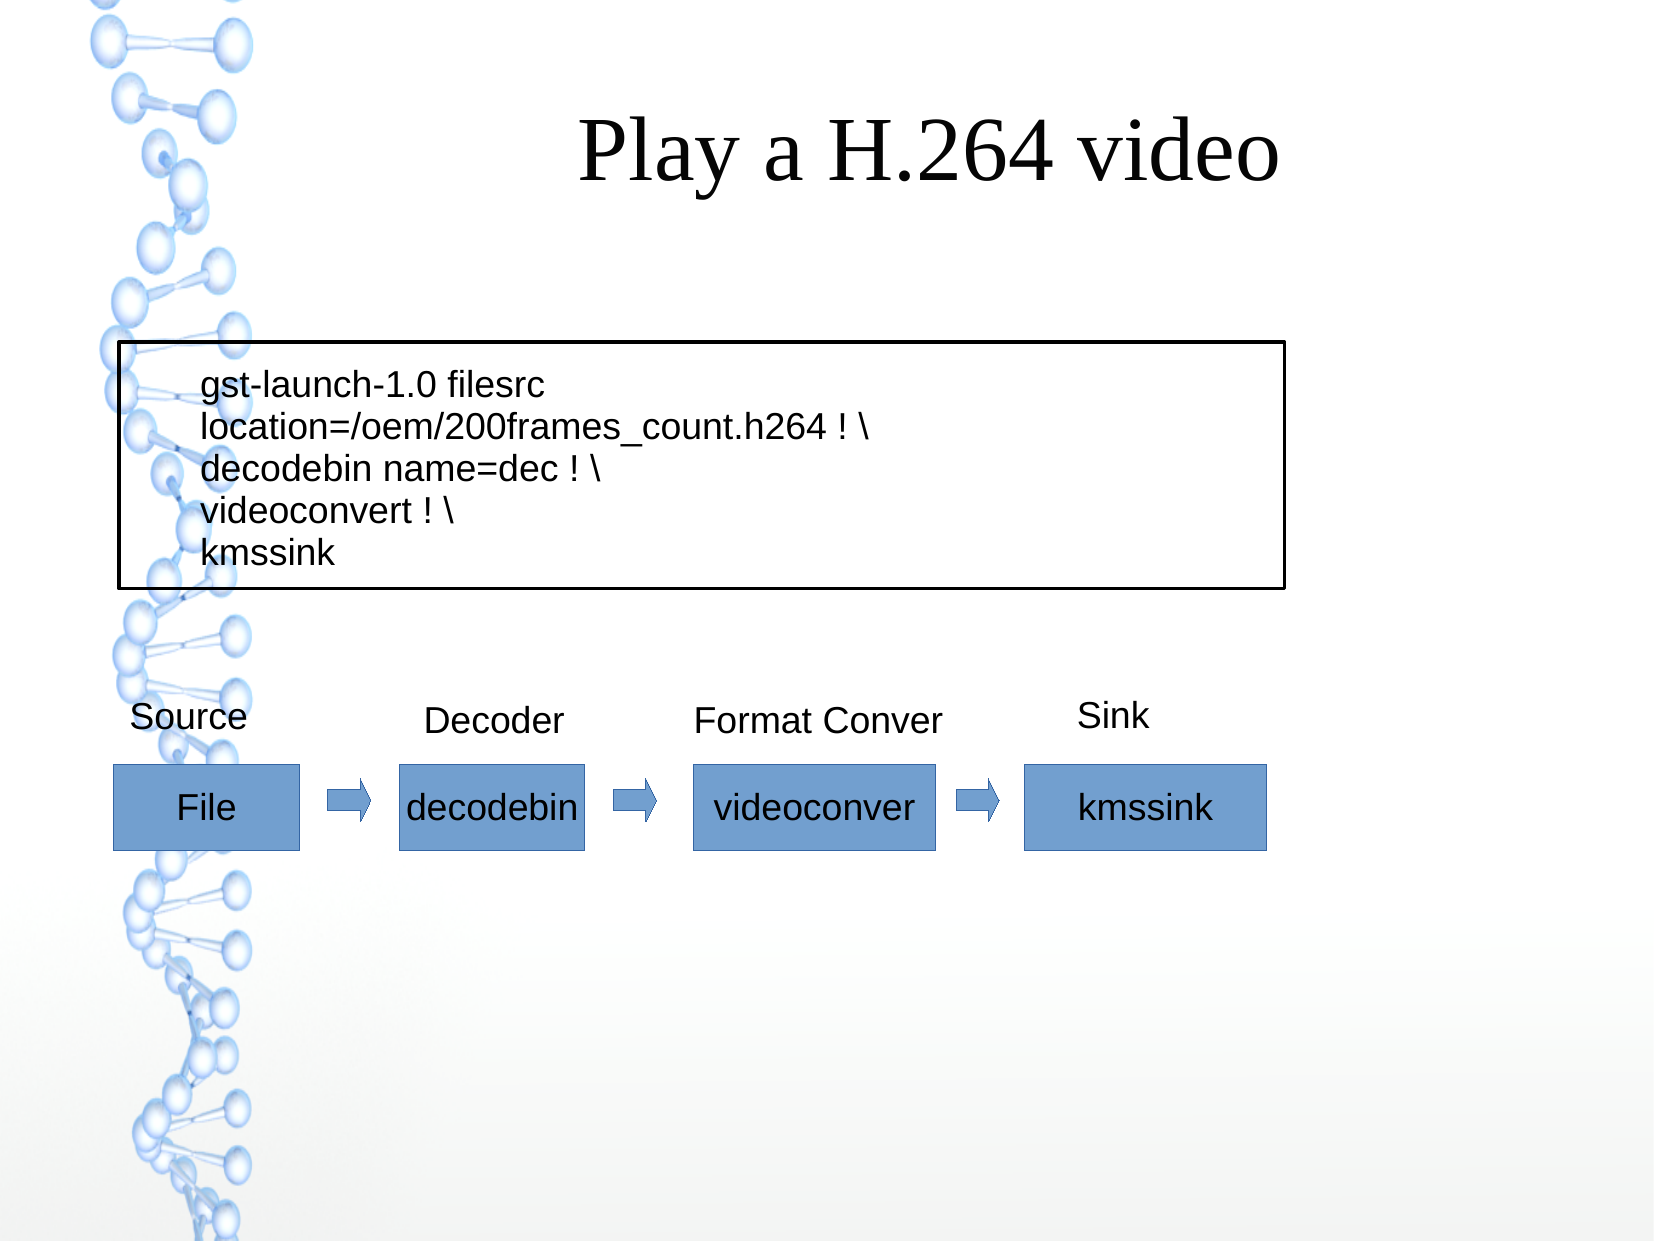

# Play a H.264 video
gst-launch-1.0 filesrc location=/oem/200frames_count.h264 ! \
decodebin name=dec ! \
videoconvert ! \
kmssink
Sink
Source
Decoder
Format Conver
File
decodebin
videoconver
kmssink